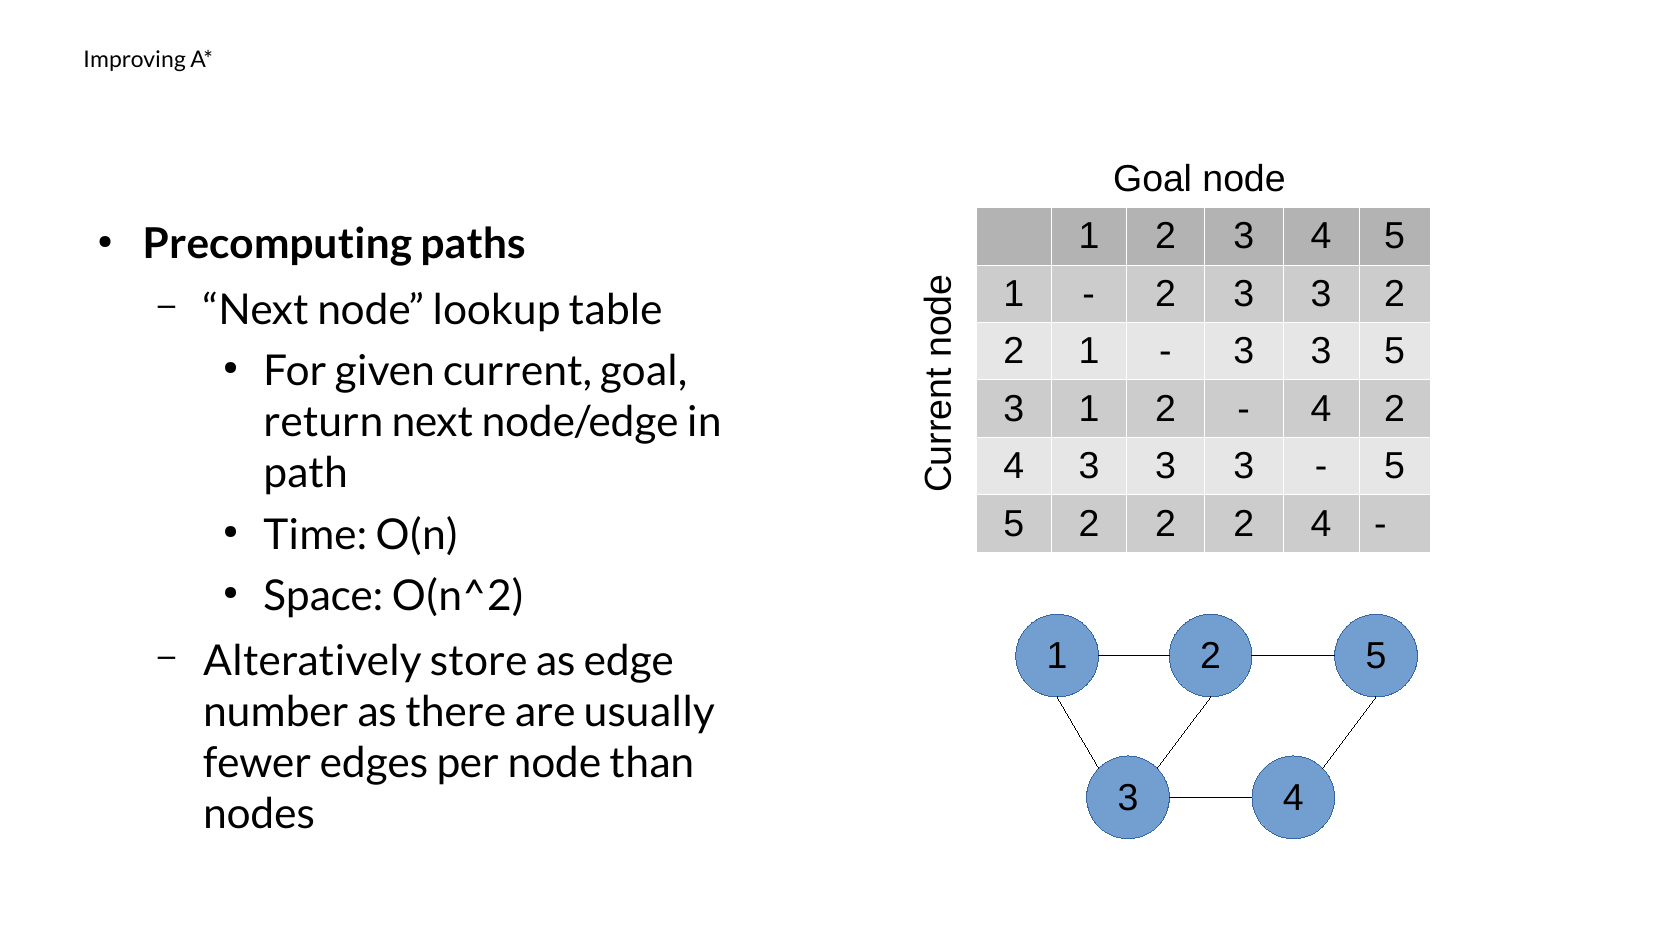

# Improving A*
Goal node
| | 1 | 2 | 3 | 4 | 5 |
| --- | --- | --- | --- | --- | --- |
| 1 | - | 2 | 3 | 3 | 2 |
| 2 | 1 | - | 3 | 3 | 5 |
| 3 | 1 | 2 | - | 4 | 2 |
| 4 | 3 | 3 | 3 | - | 5 |
| 5 | 2 | 2 | 2 | 4 | - |
Precomputing paths
“Next node” lookup table
For given current, goal, return next node/edge in path
Time: O(n)
Space: O(n^2)
Alteratively store as edge number as there are usually fewer edges per node than nodes
Current node
1
2
5
3
4